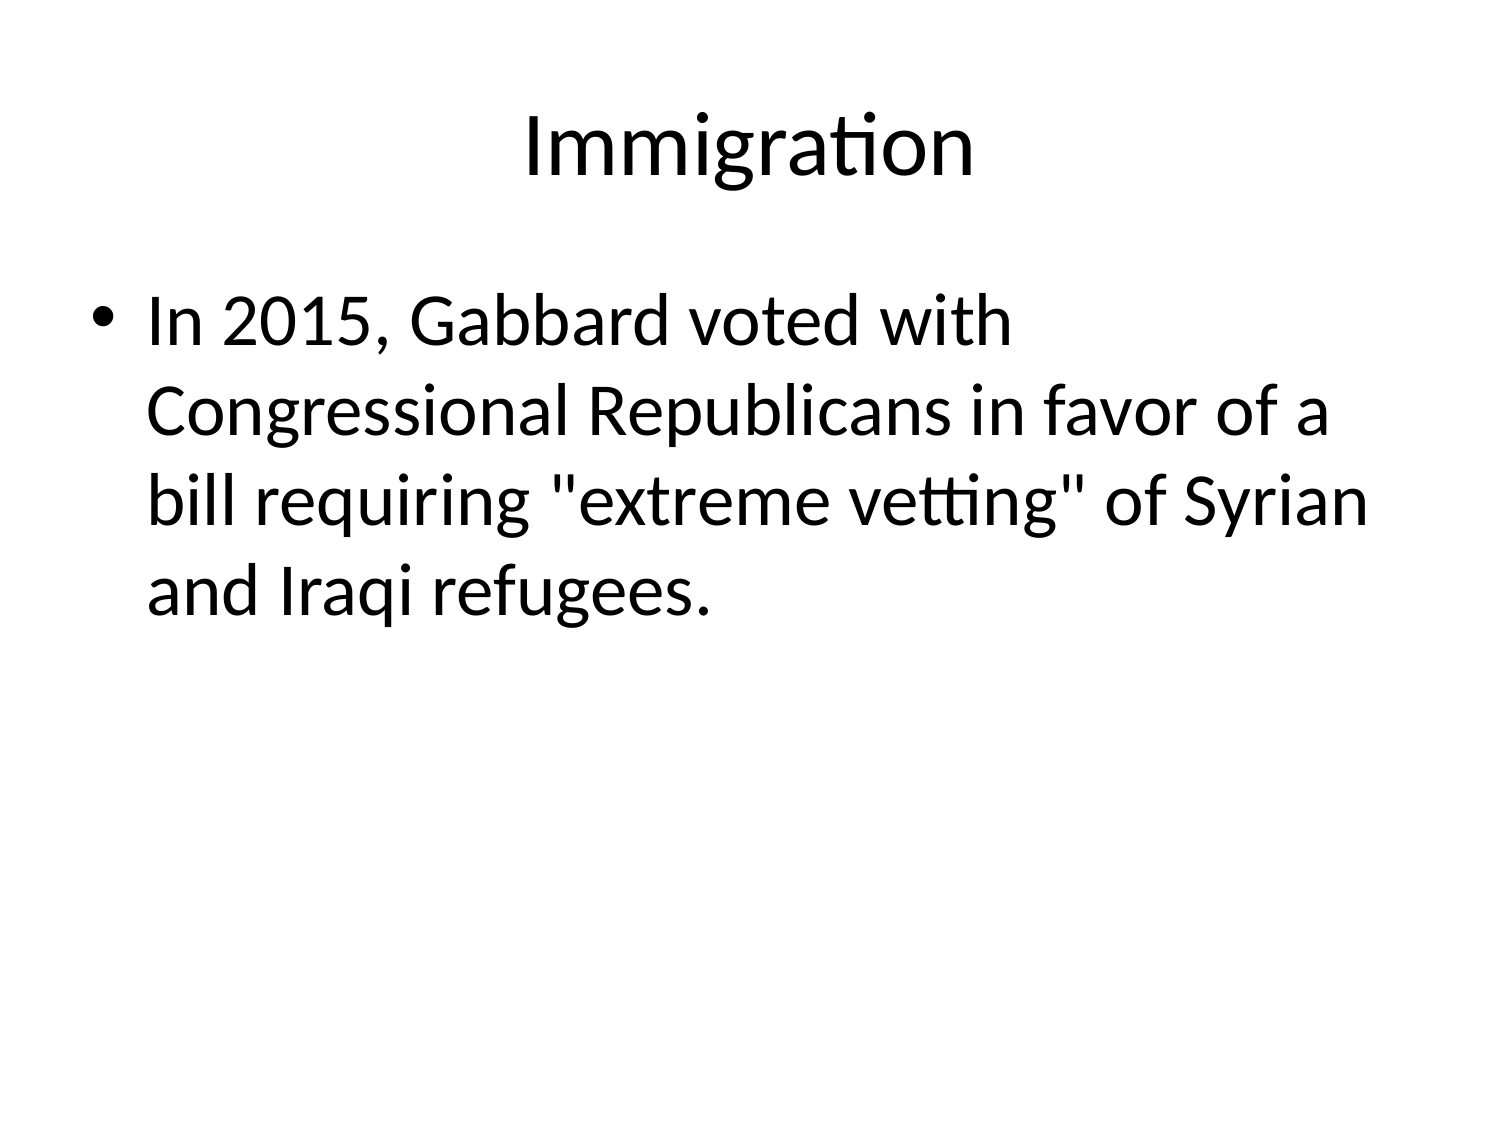

# Immigration
In 2015, Gabbard voted with Congressional Republicans in favor of a bill requiring "extreme vetting" of Syrian and Iraqi refugees.